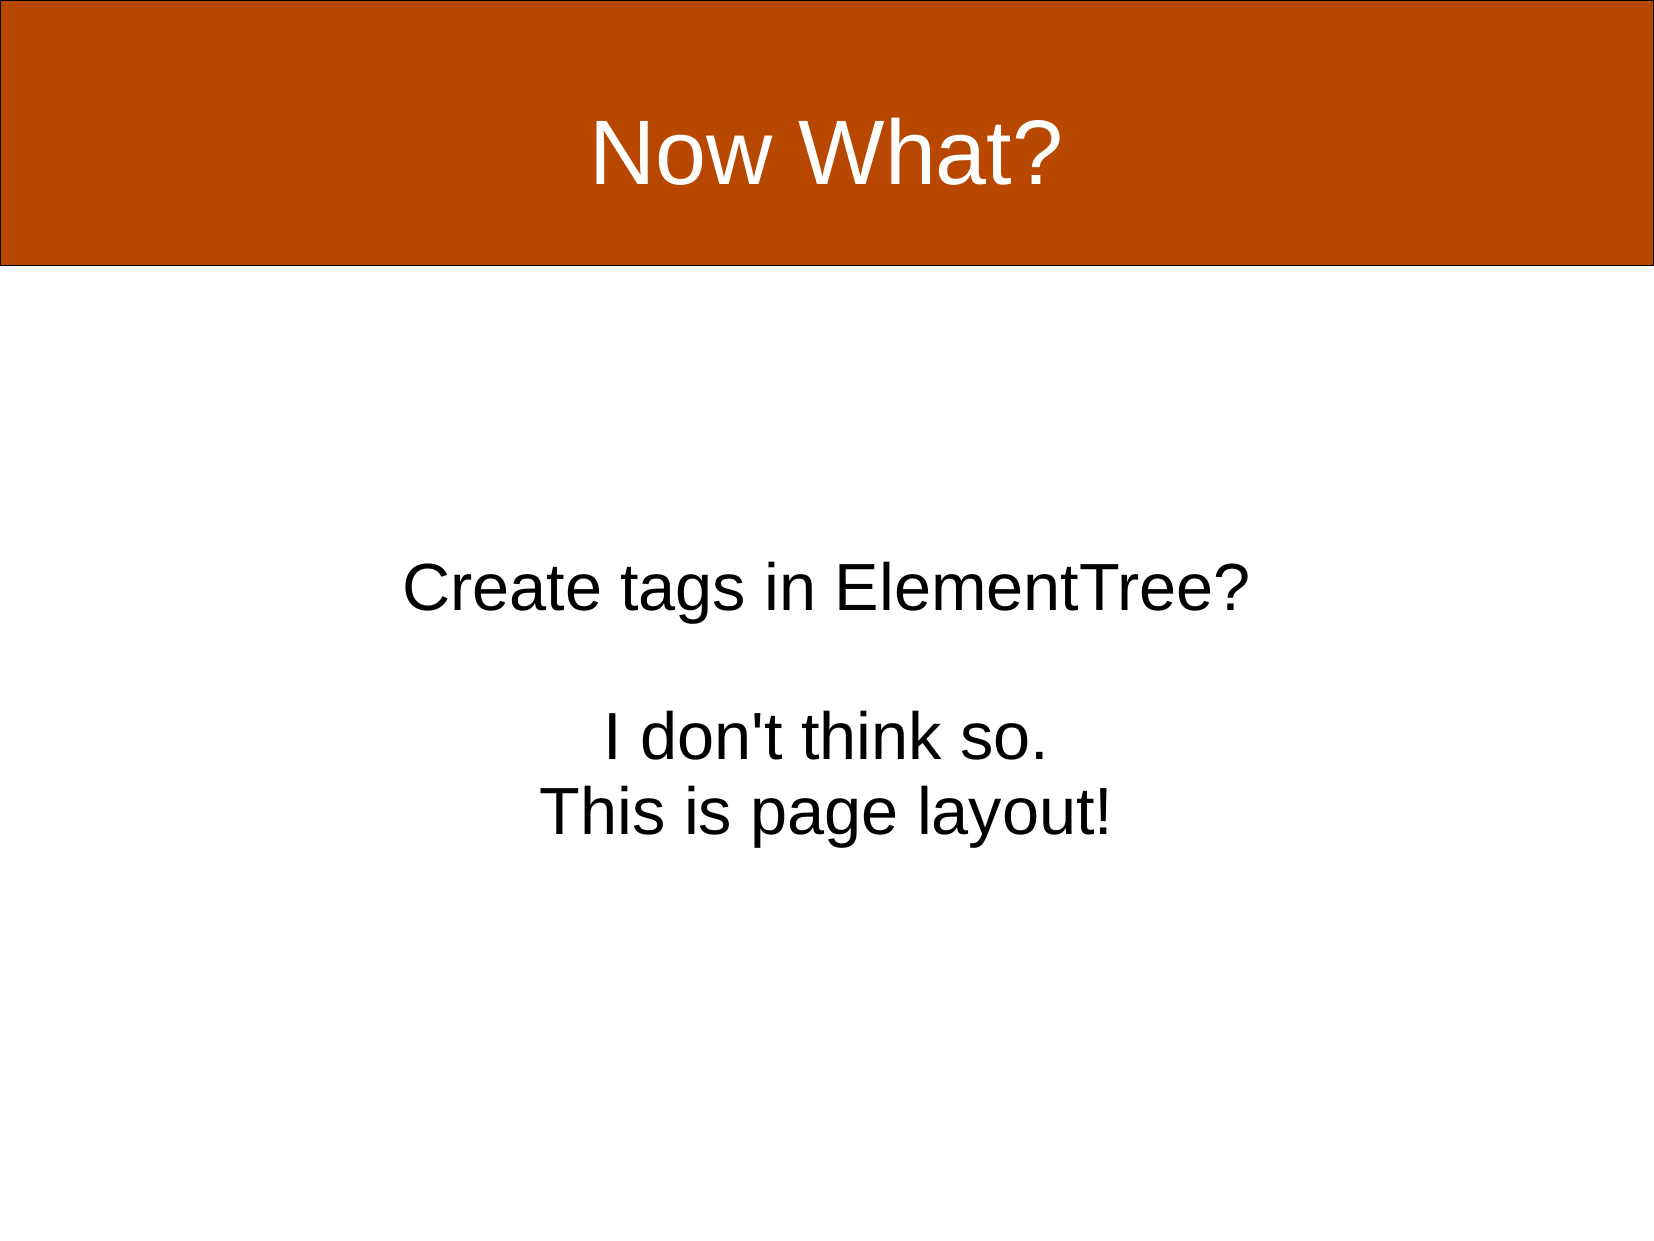

# Now What?
Create tags in ElementTree?
I don't think so.
This is page layout!